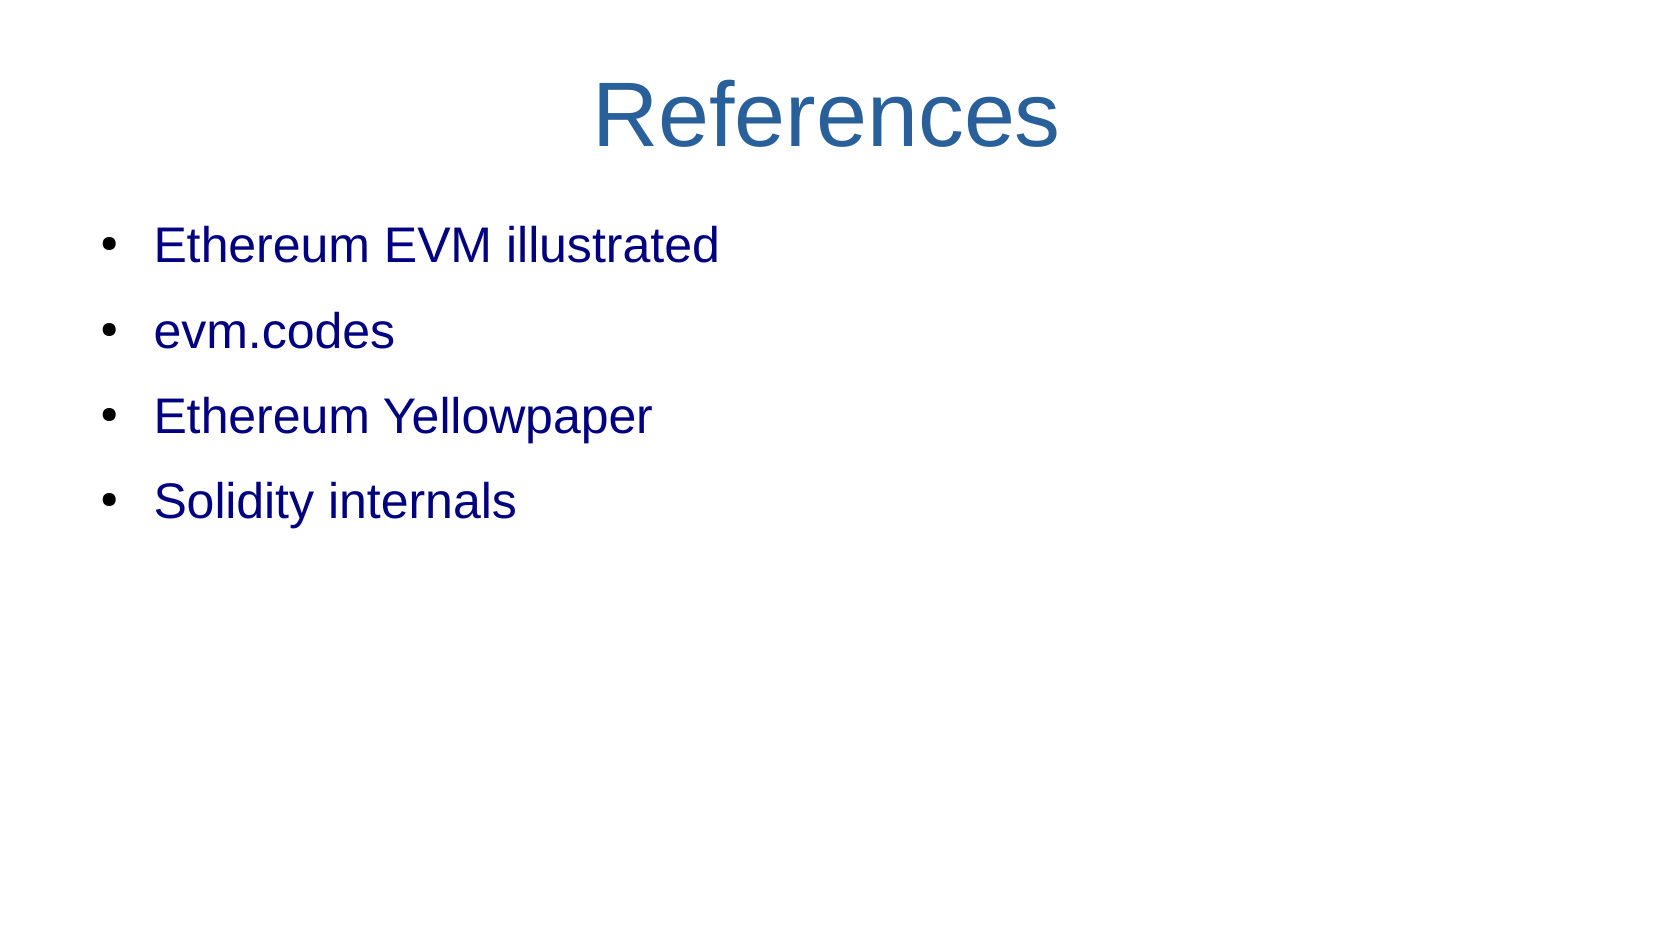

References
# Ethereum EVM illustrated
evm.codes
Ethereum Yellowpaper
Solidity internals